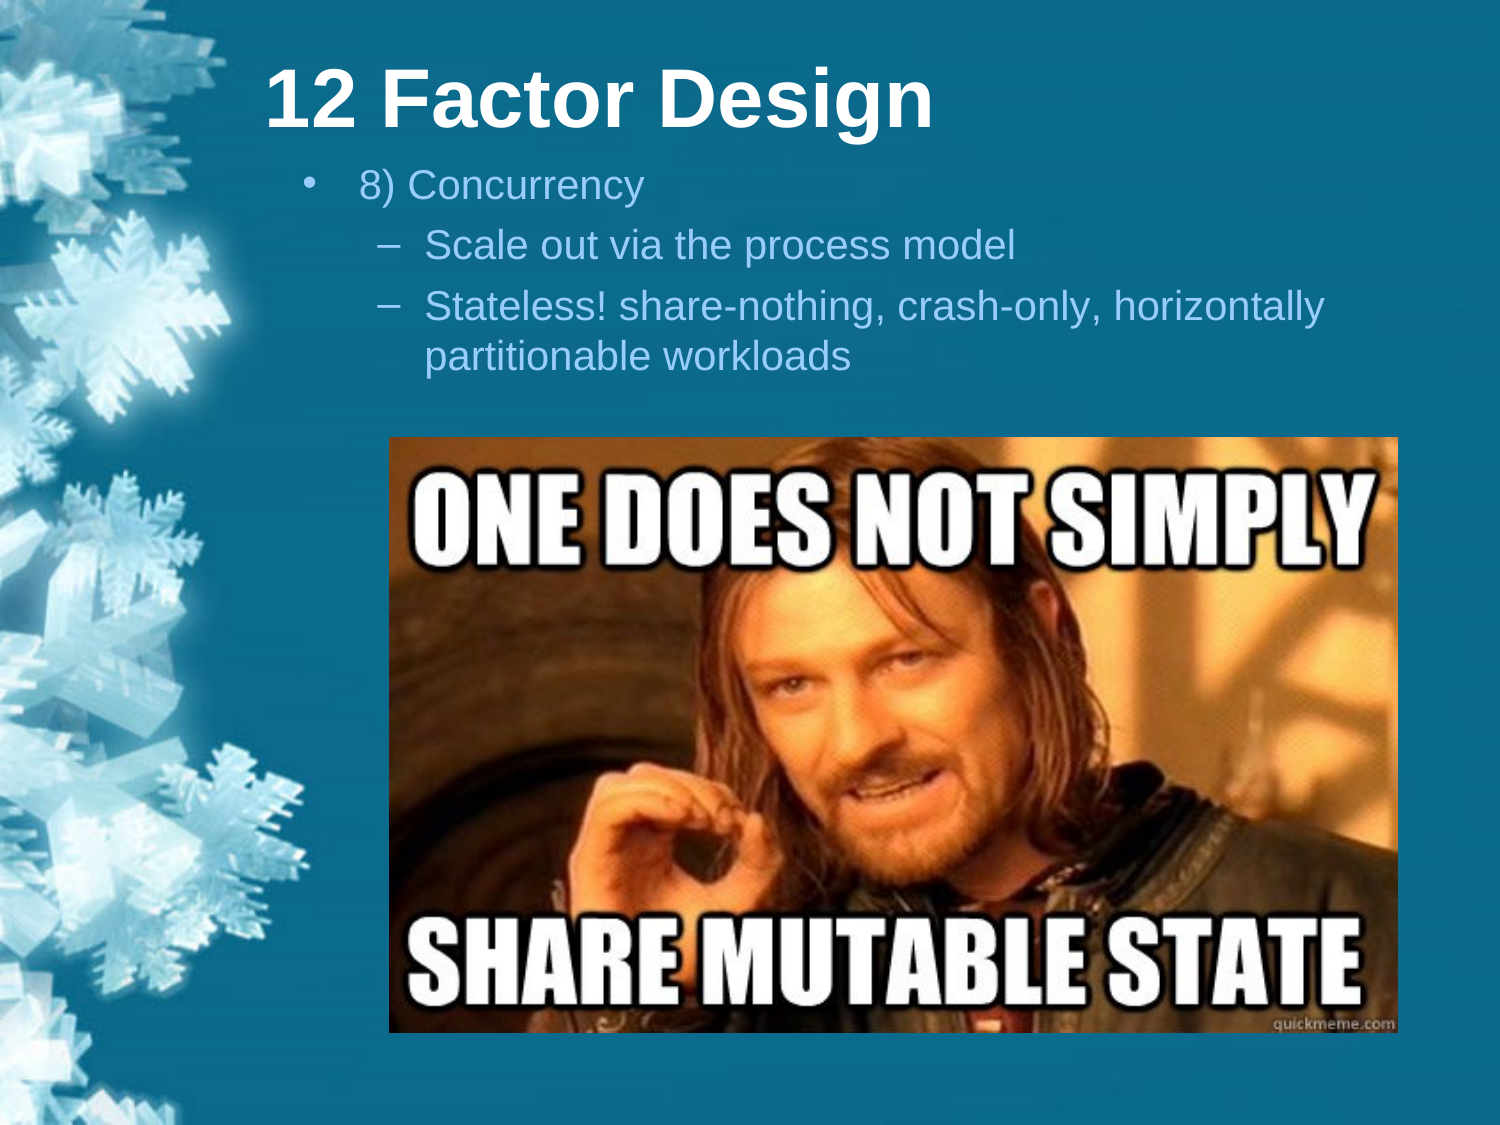

# 12 Factor Design
8) Concurrency
Scale out via the process model
Stateless! share-nothing, crash-only, horizontally partitionable workloads